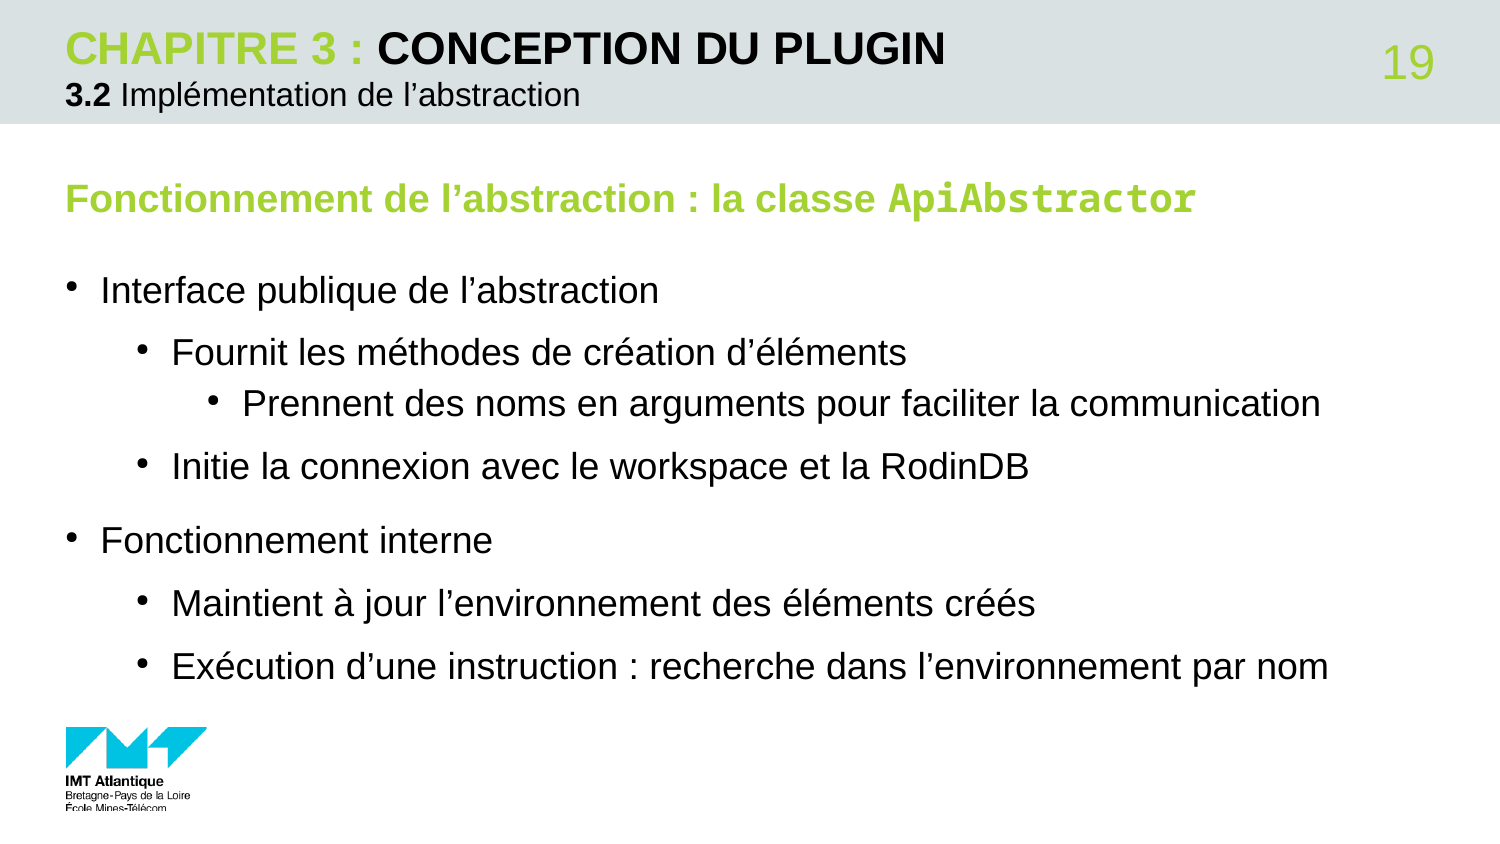

# CHAPITRE 3 : Conception du plugin
3.2 Implémentation de l’abstraction
Fonctionnement de l’abstraction : la classe ApiAbstractor
Interface publique de l’abstraction
Fournit les méthodes de création d’éléments
Prennent des noms en arguments pour faciliter la communication
Initie la connexion avec le workspace et la RodinDB
Fonctionnement interne
Maintient à jour l’environnement des éléments créés
Exécution d’une instruction : recherche dans l’environnement par nom